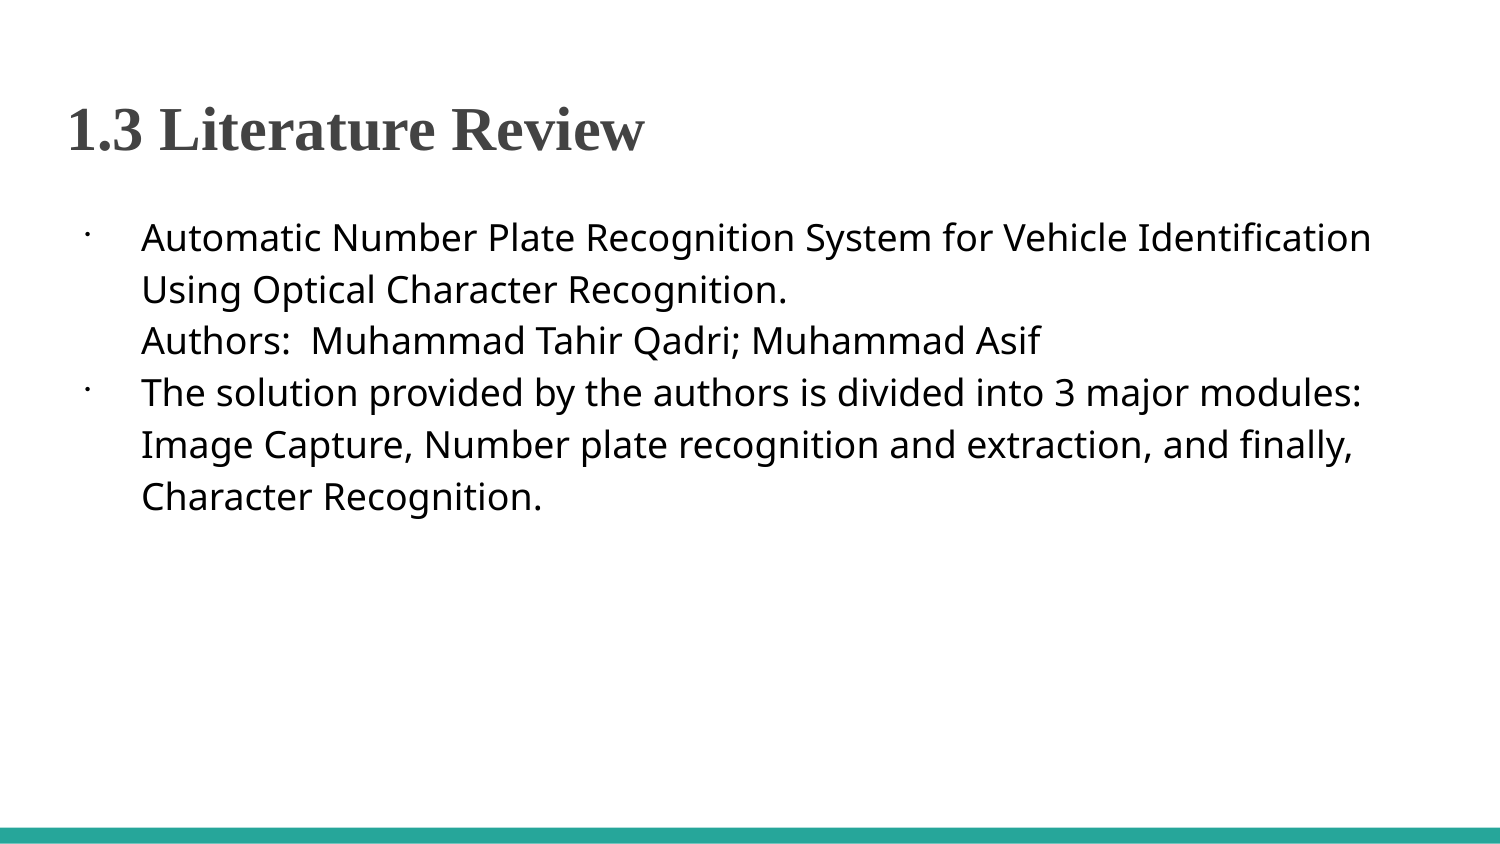

# 1.3 Literature Review
Automatic Number Plate Recognition System for Vehicle Identification Using Optical Character Recognition.
Authors: Muhammad Tahir Qadri; Muhammad Asif
The solution provided by the authors is divided into 3 major modules: Image Capture, Number plate recognition and extraction, and finally, Character Recognition.